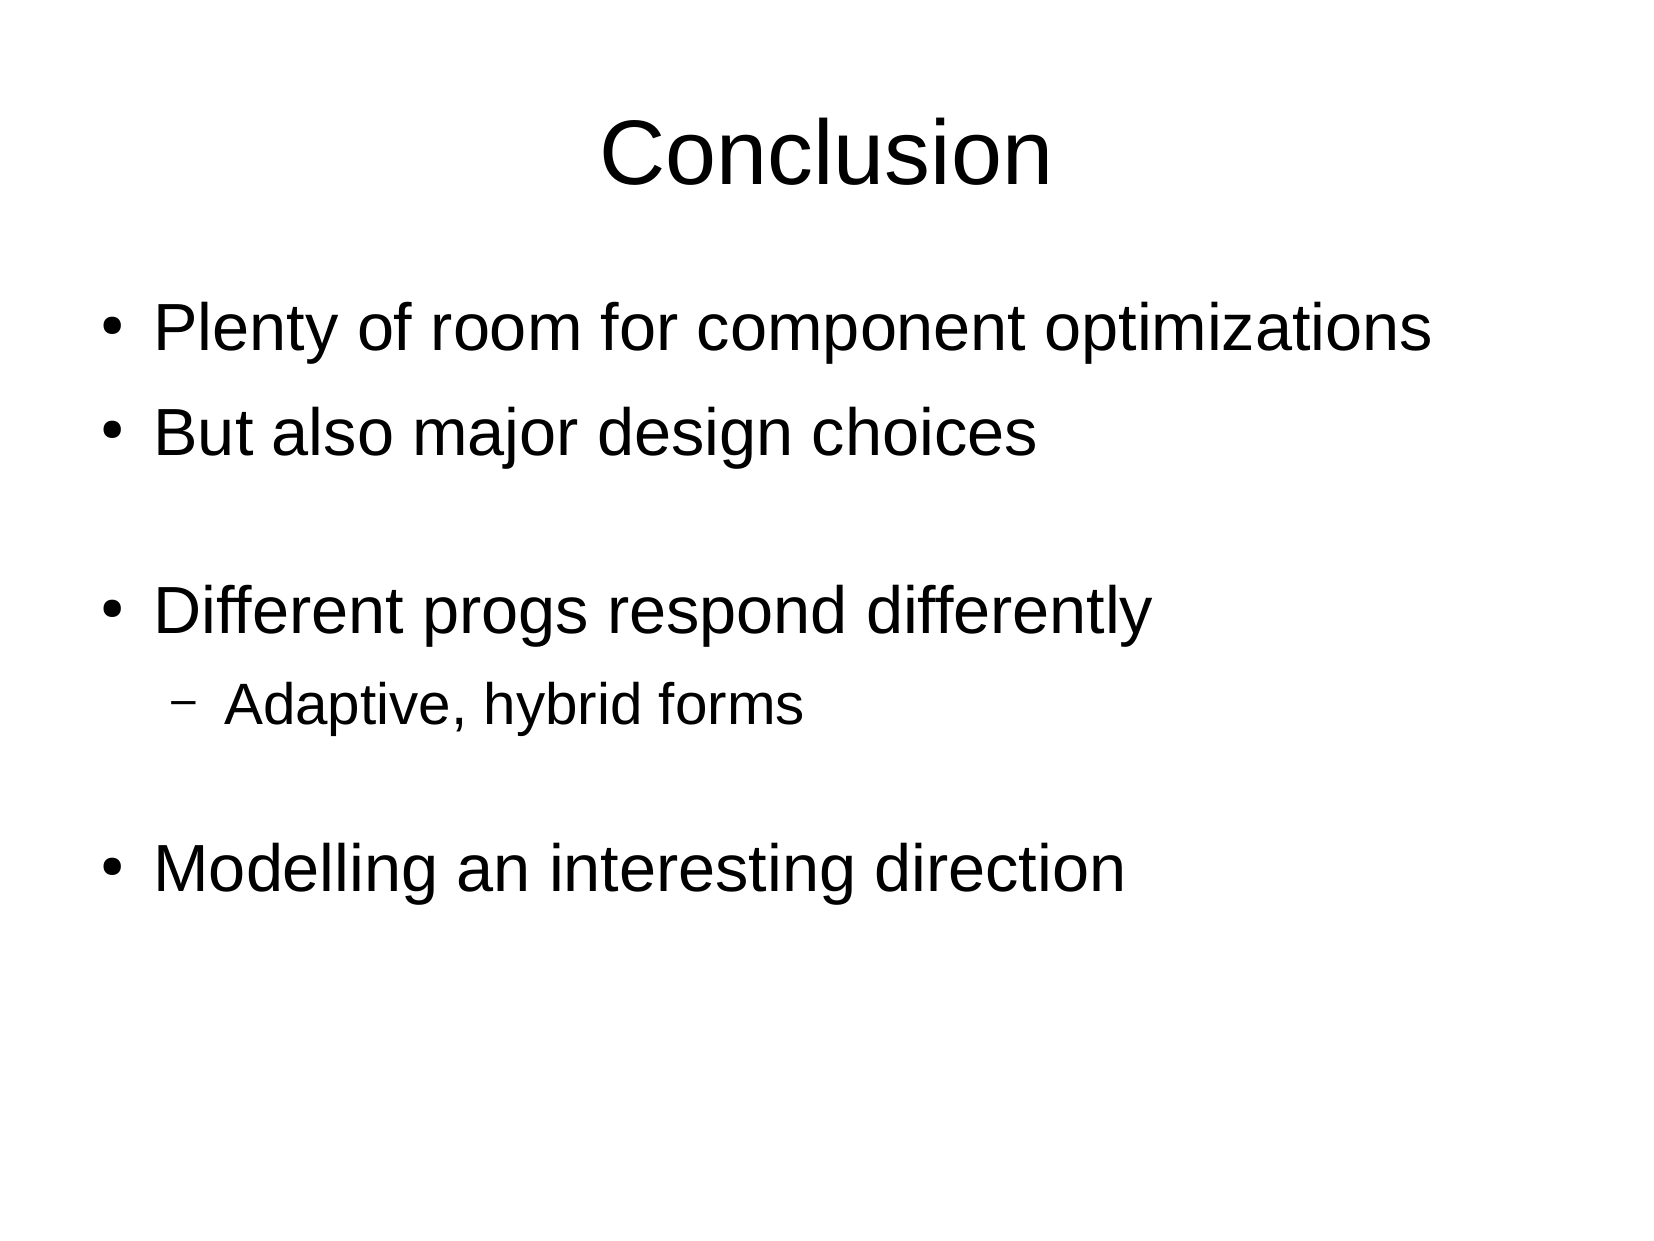

# Conclusion
Plenty of room for component optimizations
But also major design choices
Different progs respond differently
Adaptive, hybrid forms
Modelling an interesting direction